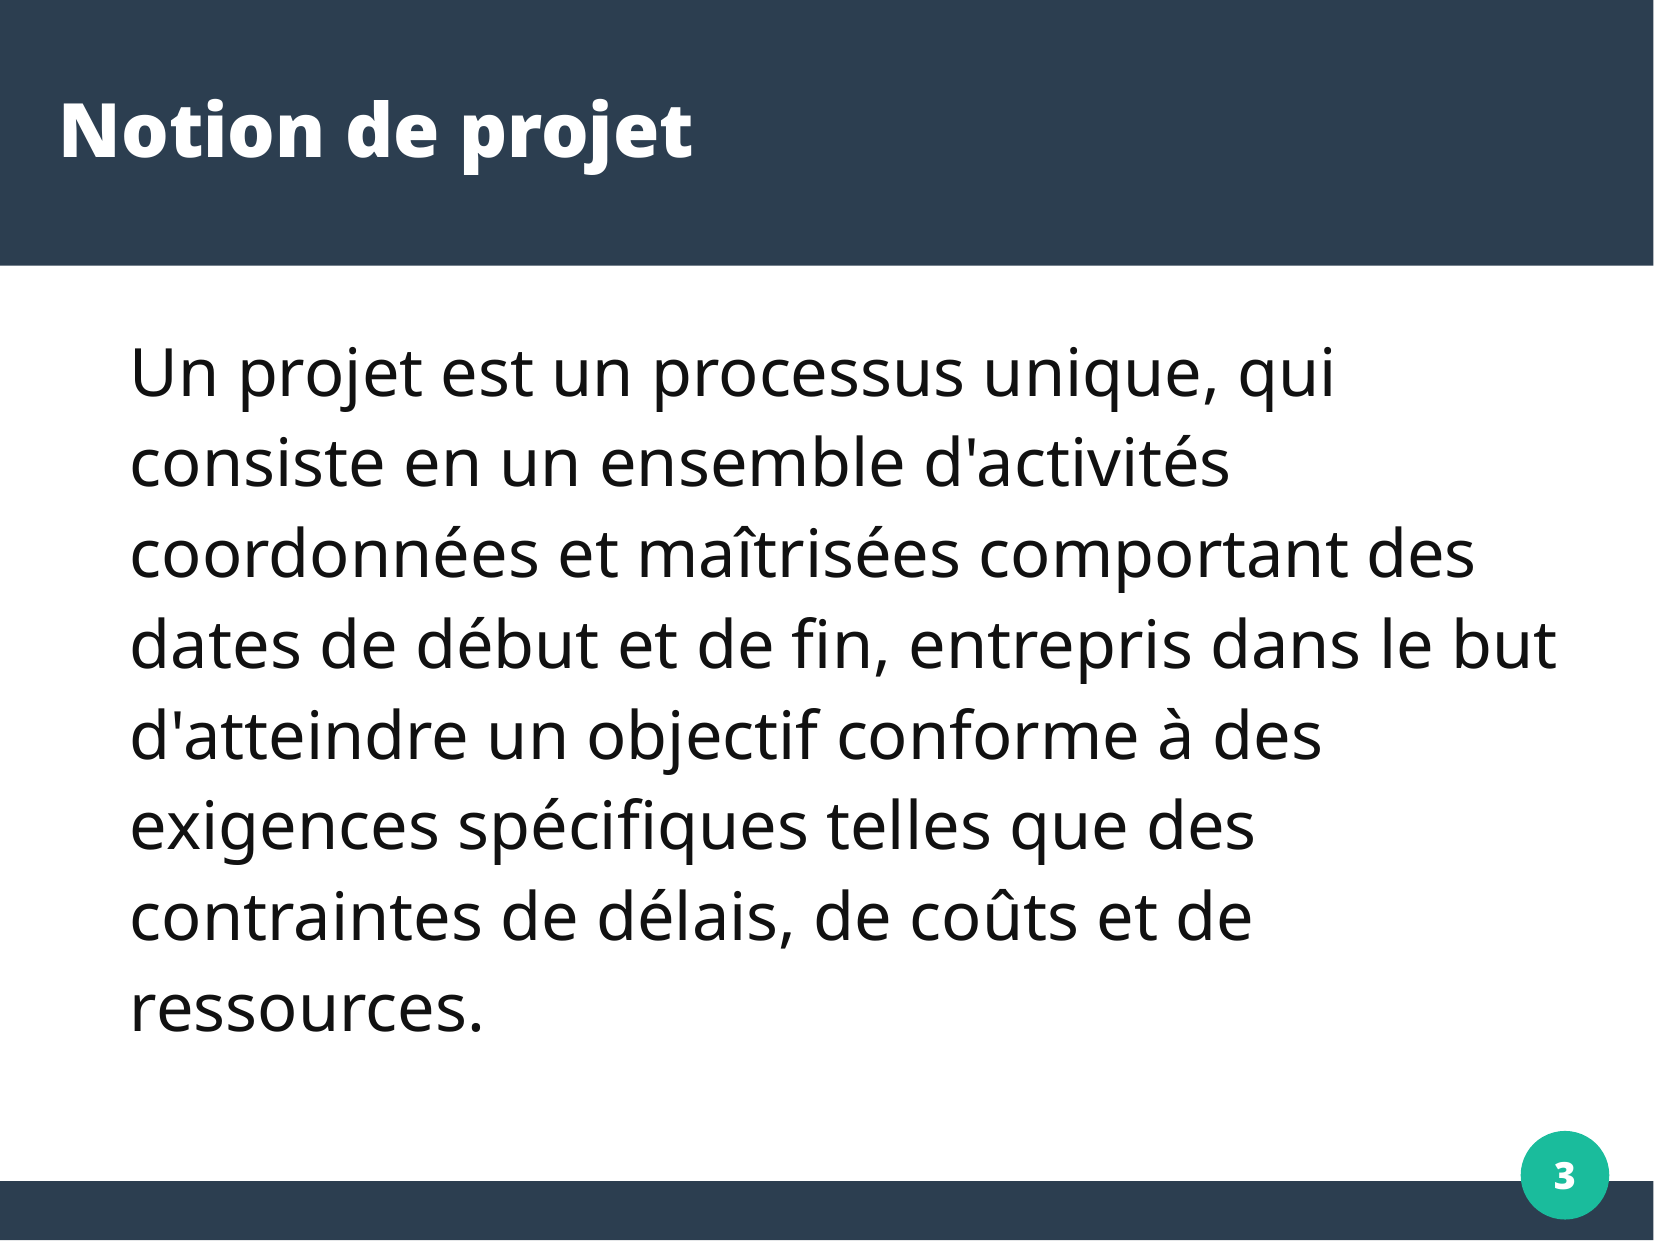

# Notion de projet
Un projet est un processus unique, qui consiste en un ensemble d'activités coordonnées et maîtrisées comportant des dates de début et de fin, entrepris dans le but d'atteindre un objectif conforme à des exigences spécifiques telles que des contraintes de délais, de coûts et de ressources.
3